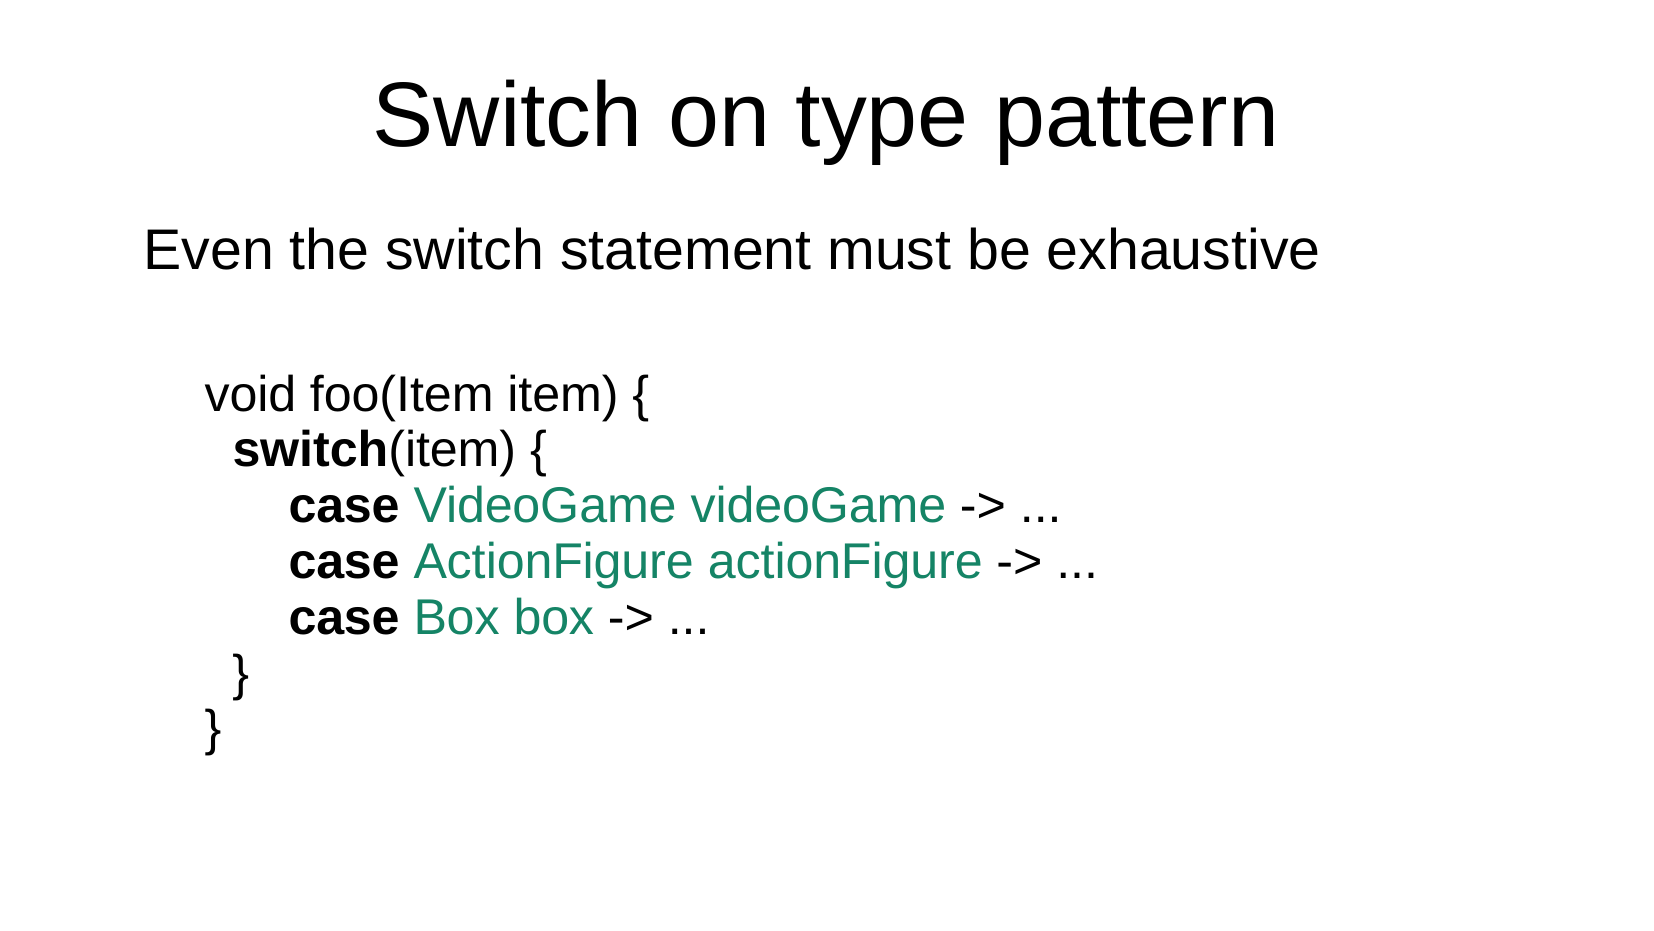

# Switch on type pattern
Even the switch statement must be exhaustive
void foo(Item item) {
 switch(item) {
 case VideoGame videoGame -> ...
 case ActionFigure actionFigure -> ...
 case Box box -> ...
 }
}